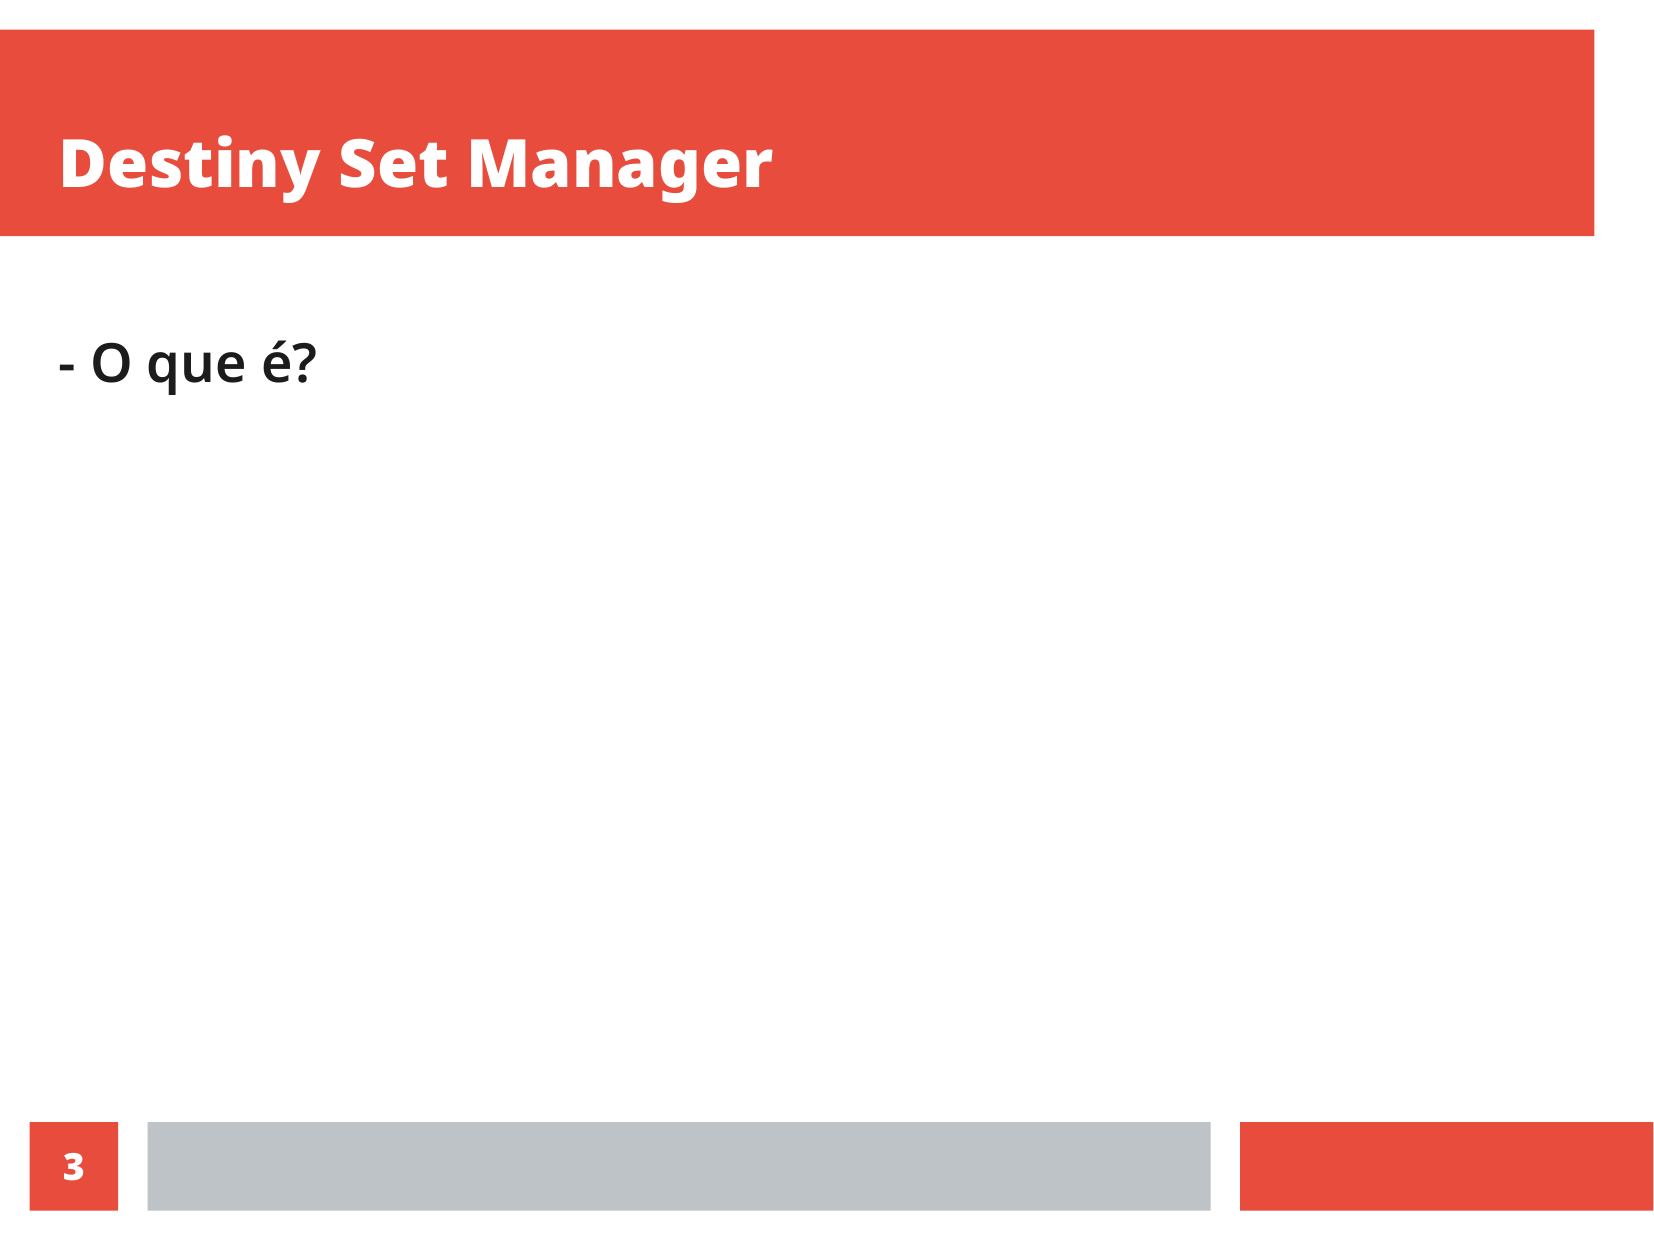

# Destiny Set Manager
- O que é?
3